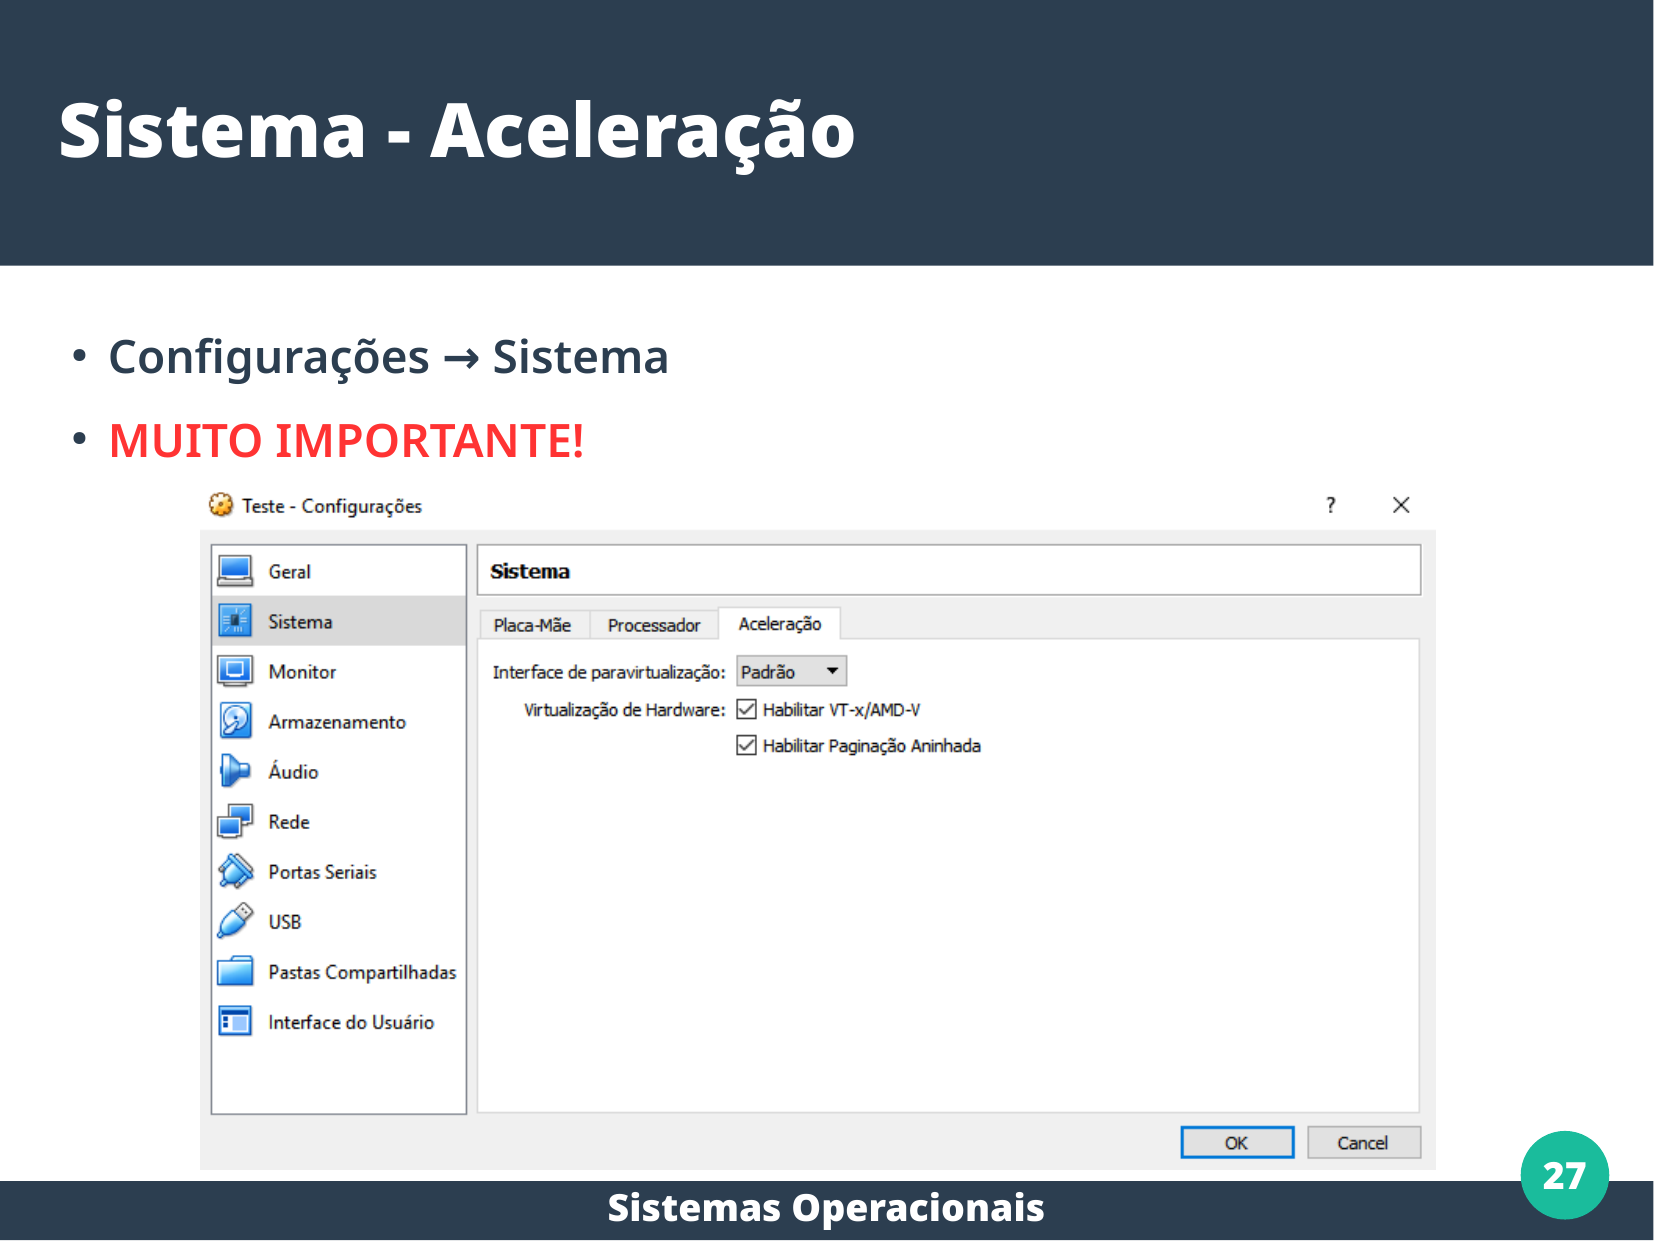

# Sistema - Aceleração
Configurações → Sistema
MUITO IMPORTANTE!
27
Sistemas Operacionais